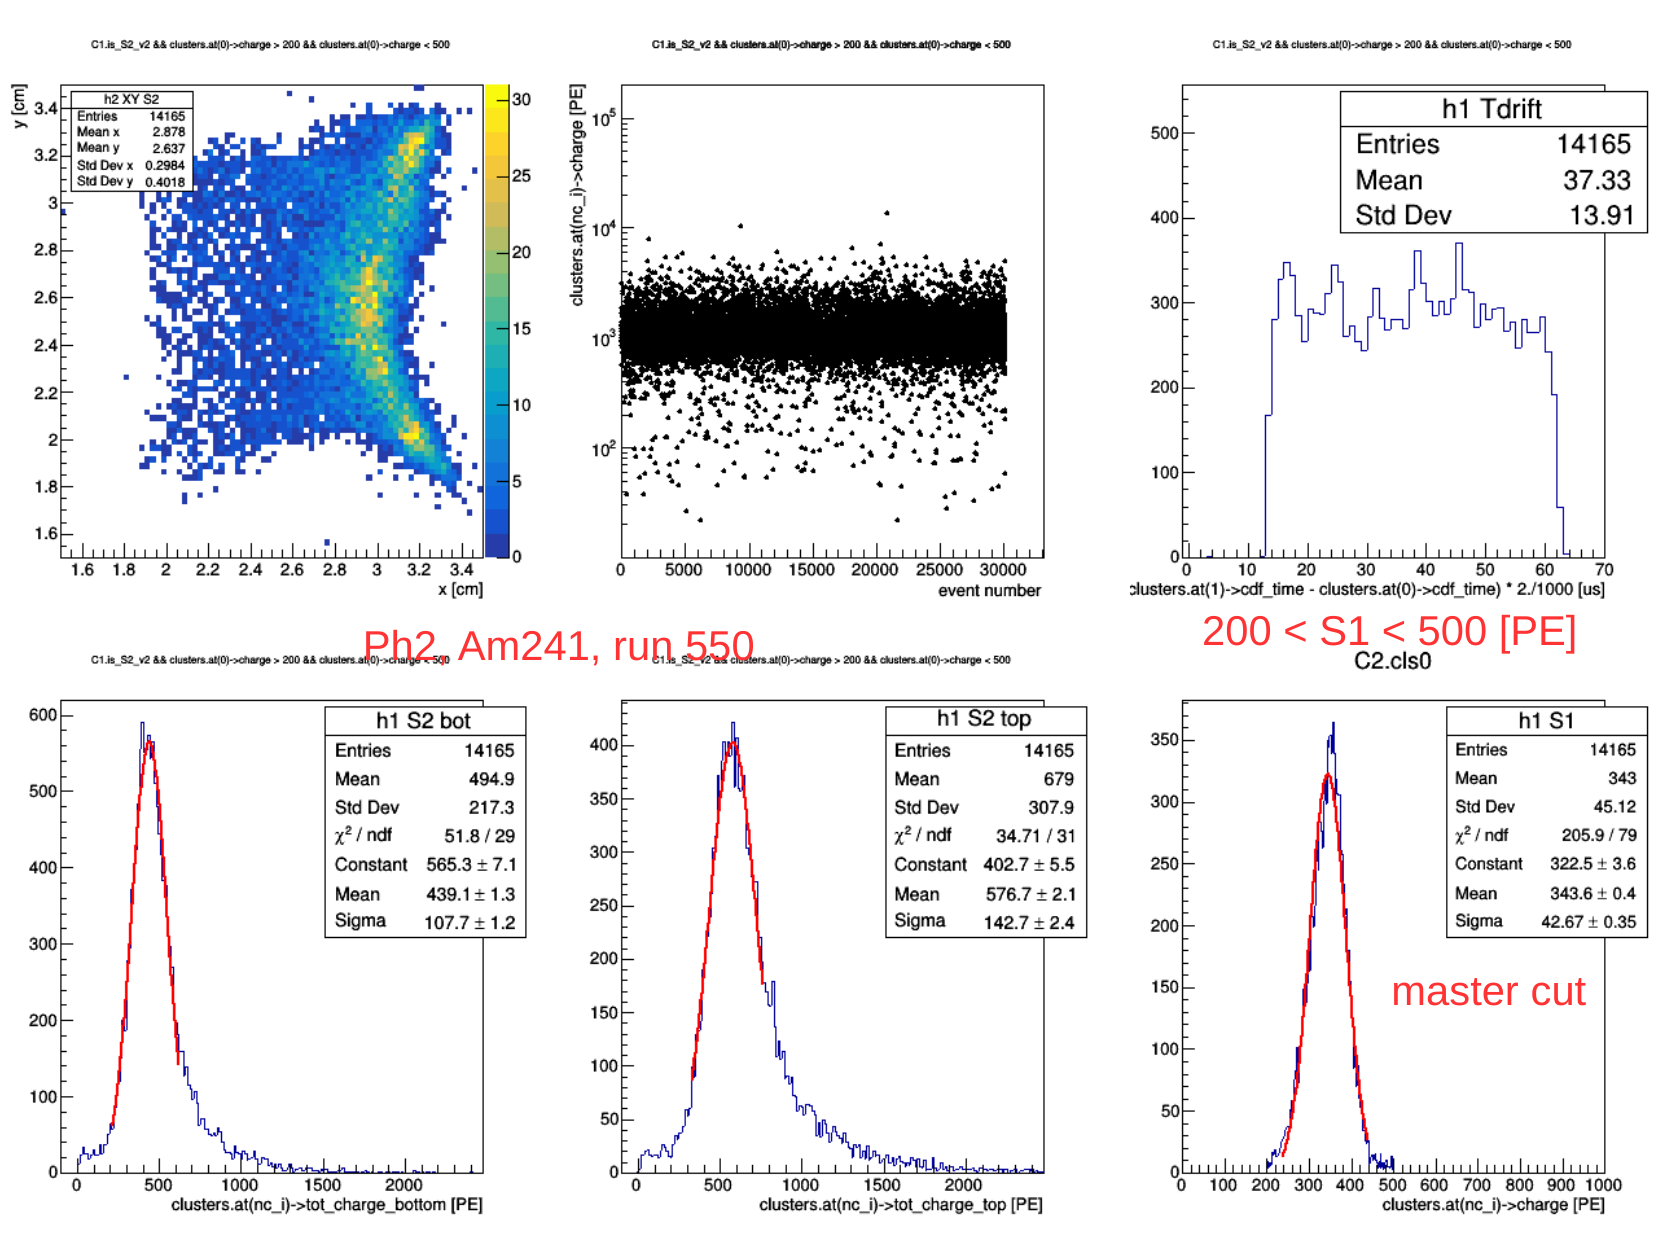

200 < S1 < 500 [PE]
Ph2, Am241, run 550
master cut